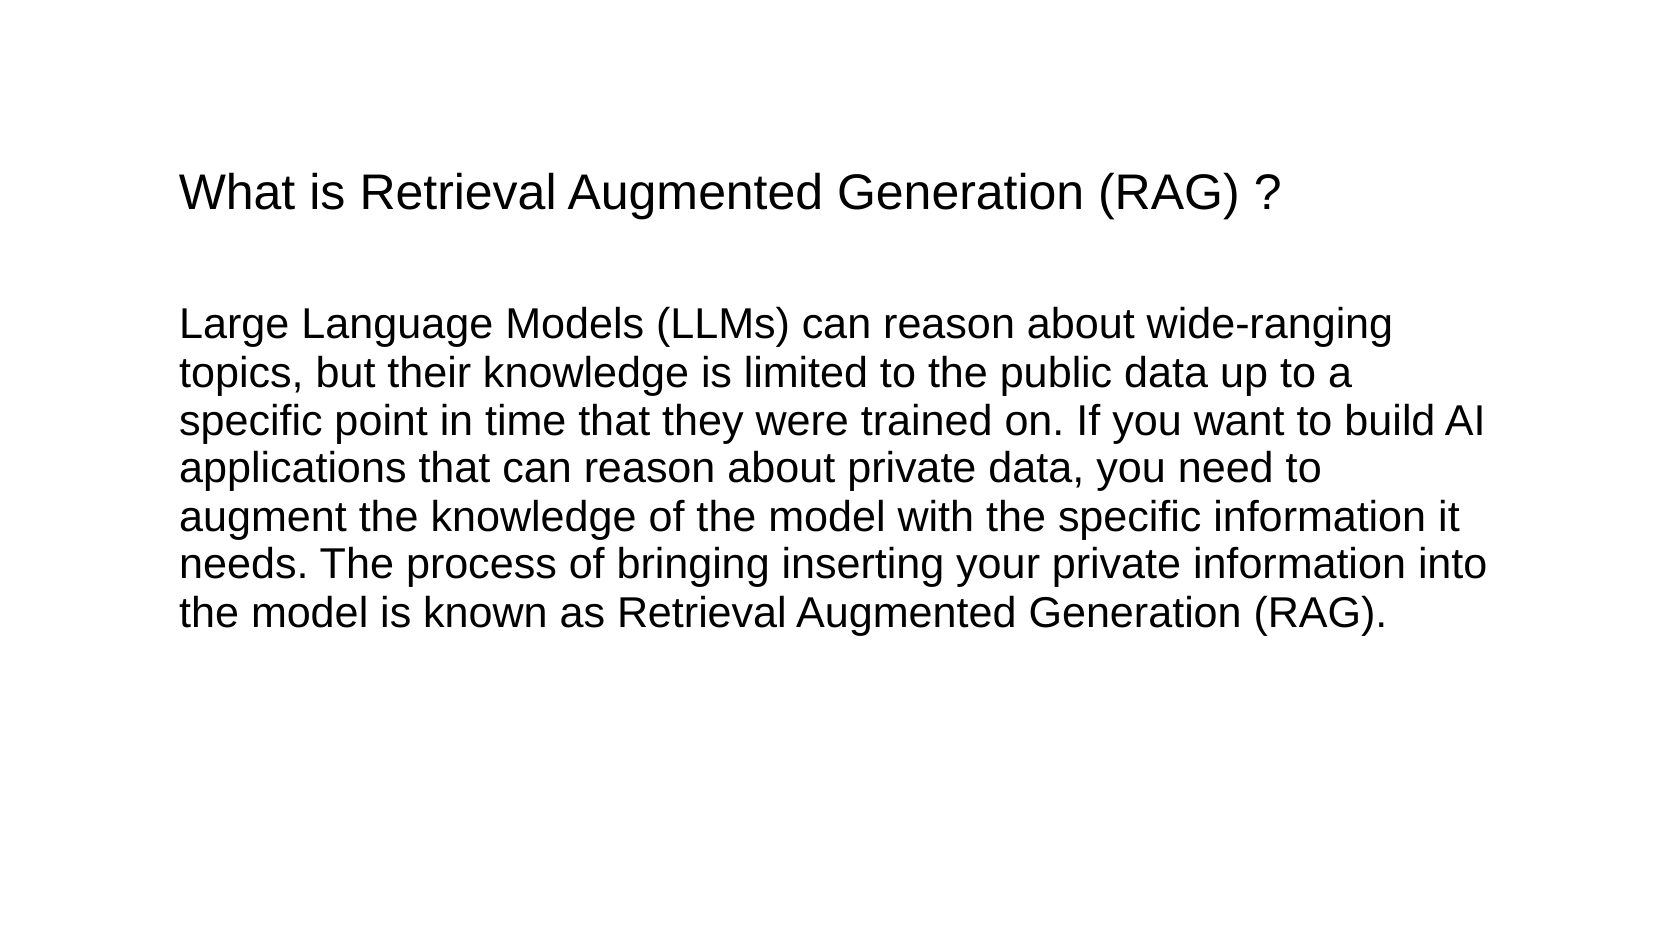

# What is Retrieval Augmented Generation (RAG) ?
Large Language Models (LLMs) can reason about wide-ranging topics, but their knowledge is limited to the public data up to a specific point in time that they were trained on. If you want to build AI applications that can reason about private data, you need to augment the knowledge of the model with the specific information it needs. The process of bringing inserting your private information into the model is known as Retrieval Augmented Generation (RAG).